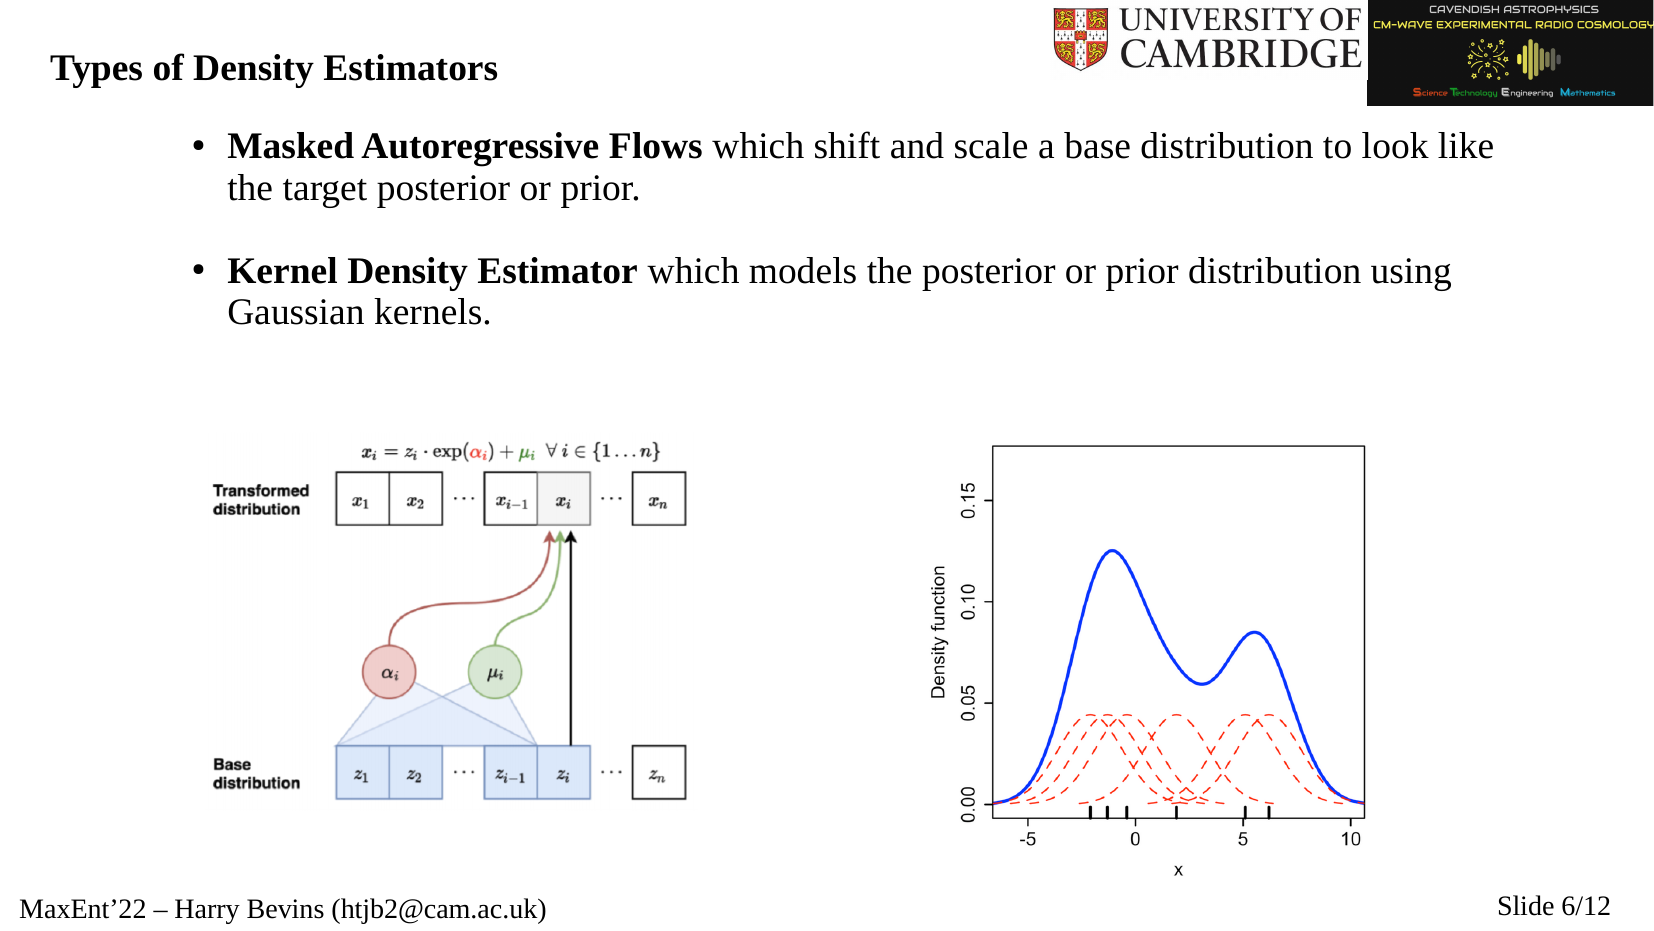

Types of Density Estimators
Masked Autoregressive Flows which shift and scale a base distribution to look like the target posterior or prior.
Kernel Density Estimator which models the posterior or prior distribution using Gaussian kernels.
Slide 6/12
MaxEnt’22 – Harry Bevins (htjb2@cam.ac.uk)